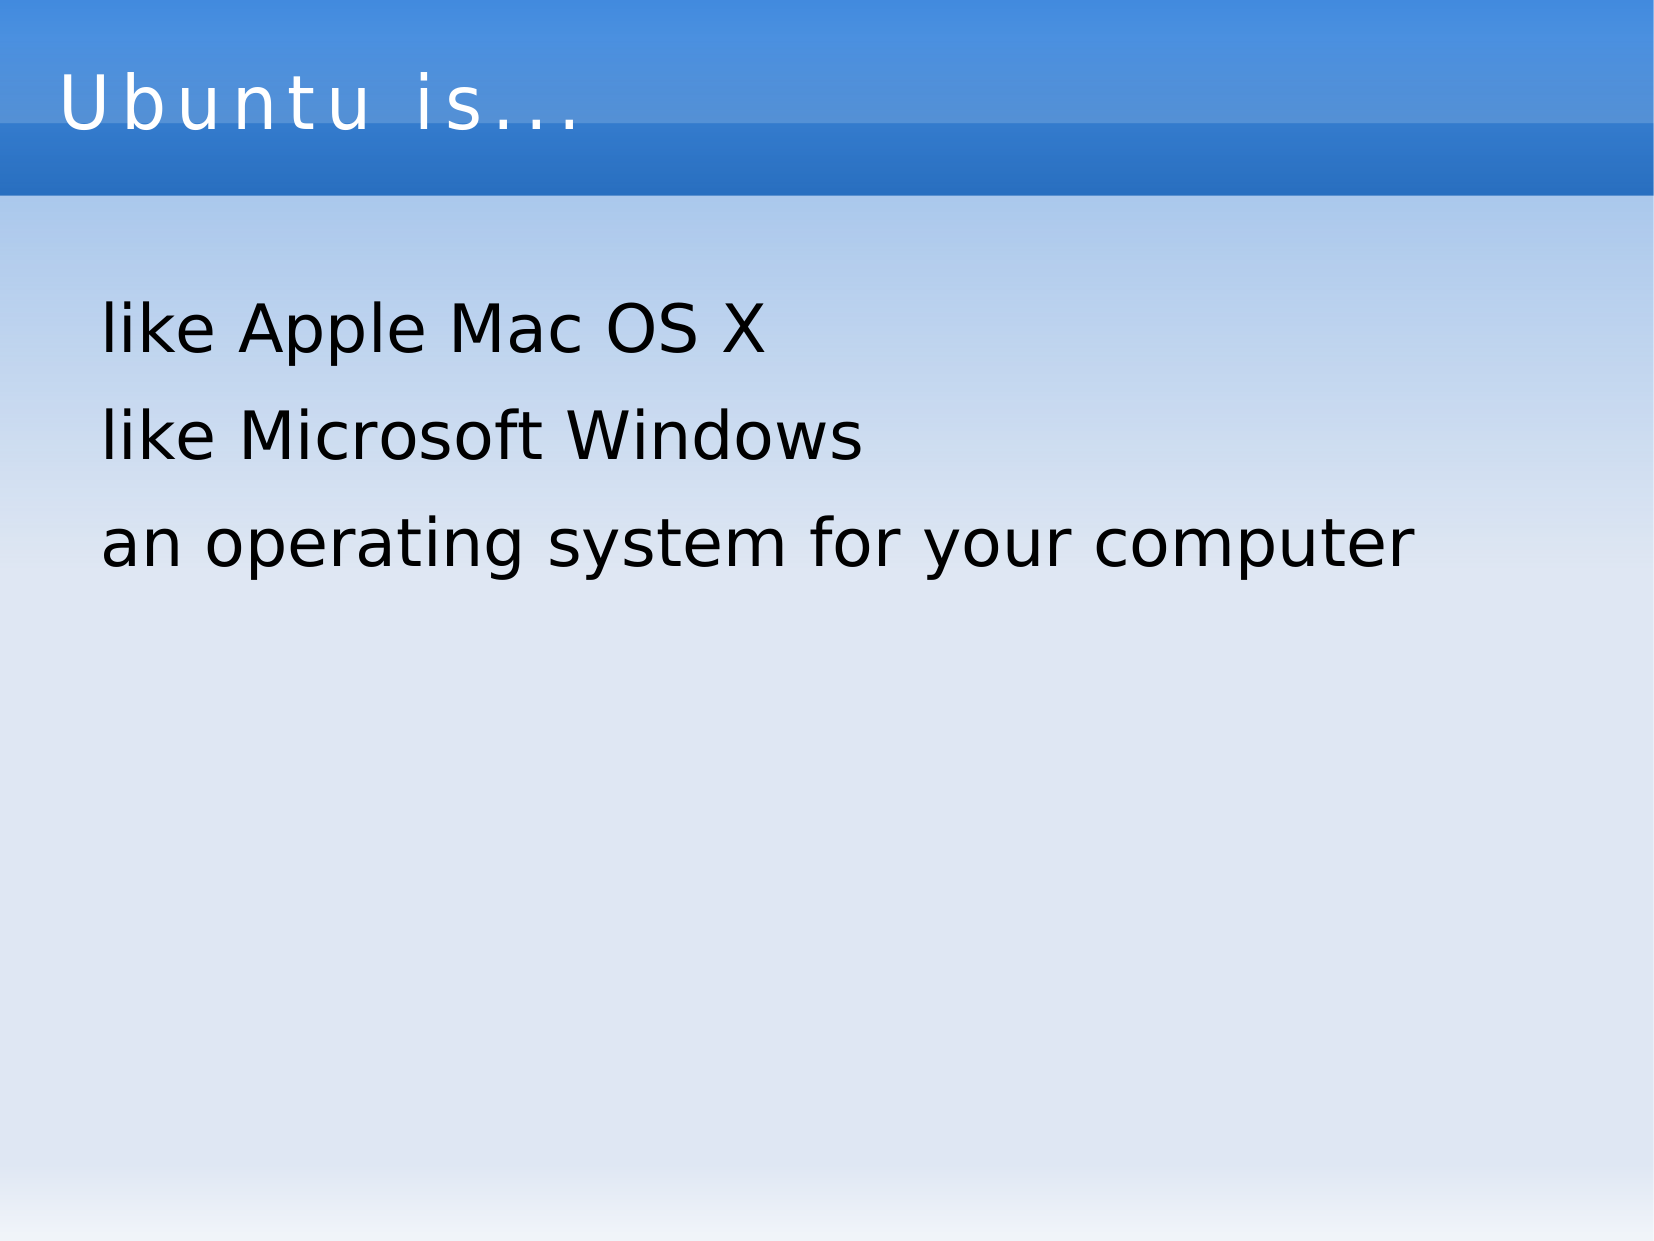

# Ubuntu is...
like Apple Mac OS X
like Microsoft Windows
an operating system for your computer